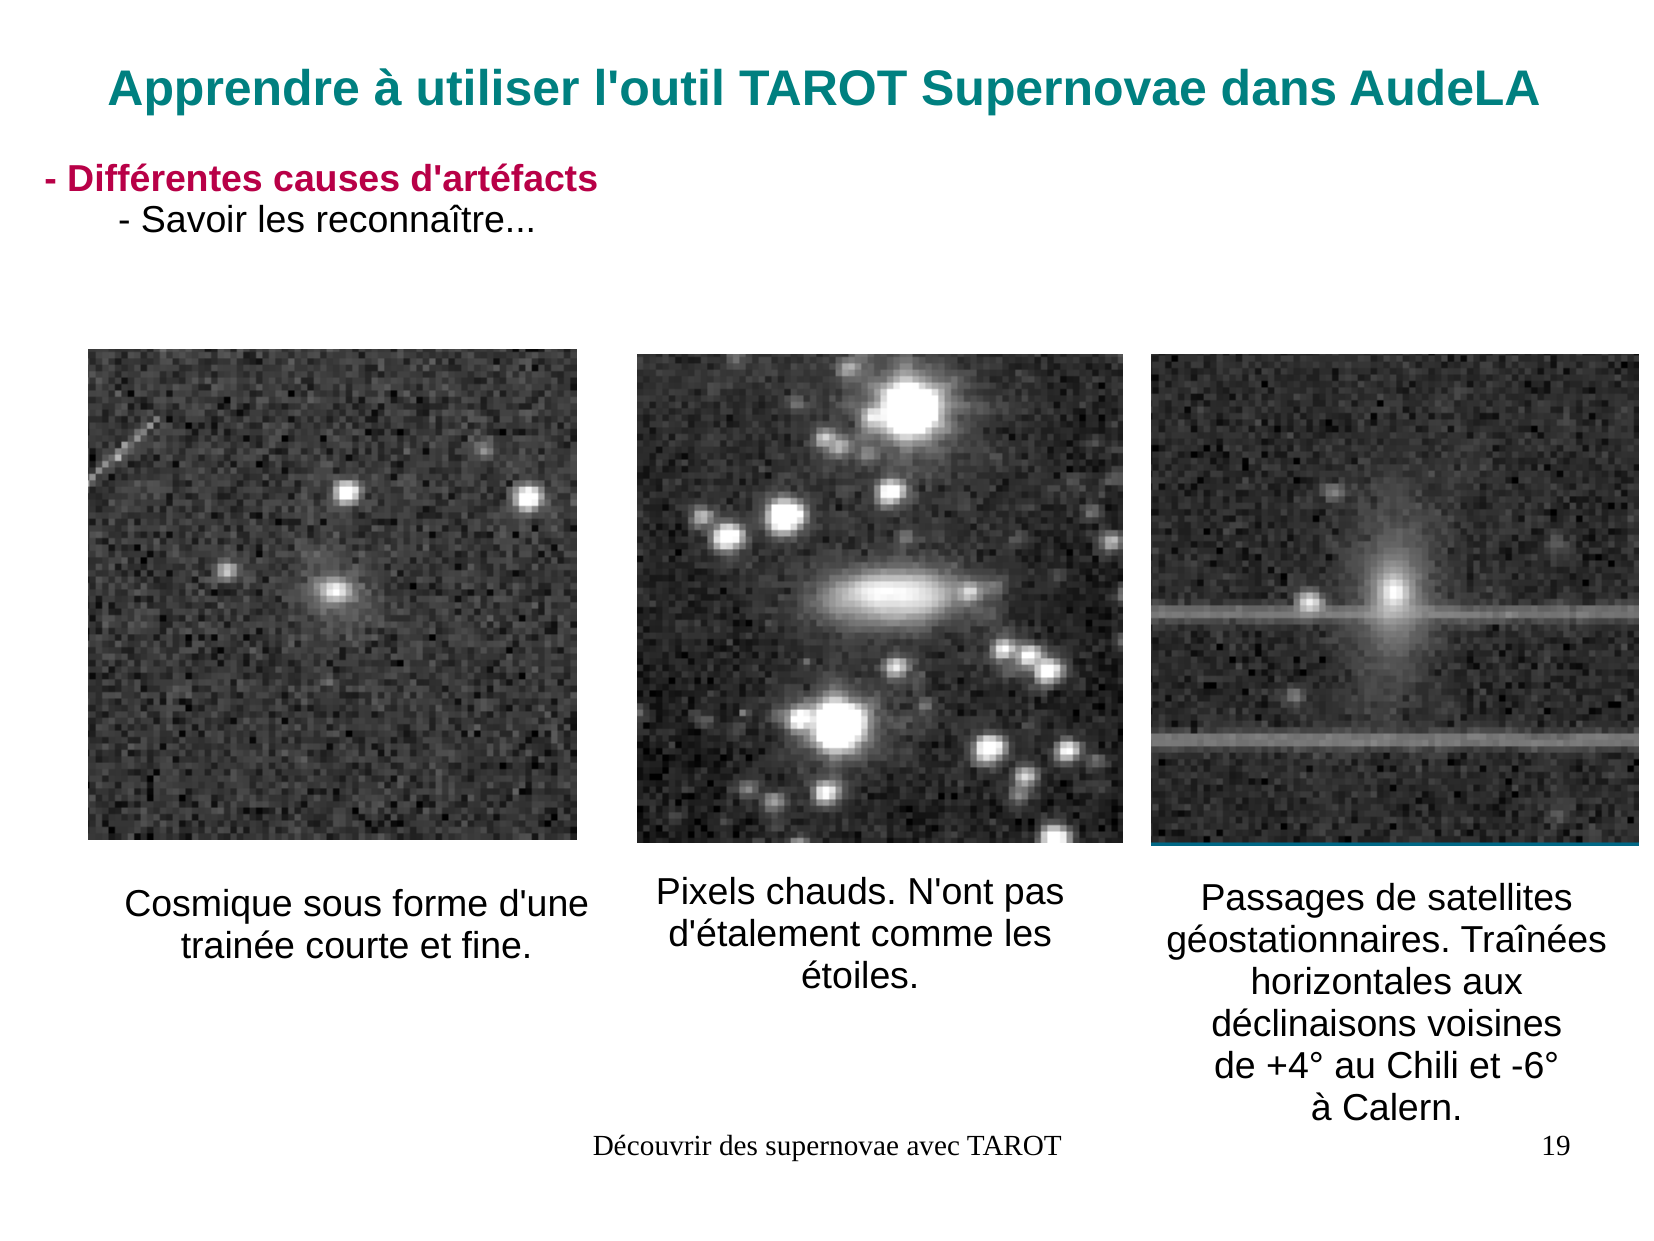

Apprendre à utiliser l'outil TAROT Supernovae dans AudeLA
- Différentes causes d'artéfacts
	- Savoir les reconnaître...
Pixels chauds. N'ont pas
d'étalement comme les
étoiles.
Passages de satellites
géostationnaires. Traînées
horizontales aux
déclinaisons voisines
de +4° au Chili et -6°
à Calern.
Cosmique sous forme d'une
trainée courte et fine.
Découvrir des supernovae avec TAROT
19